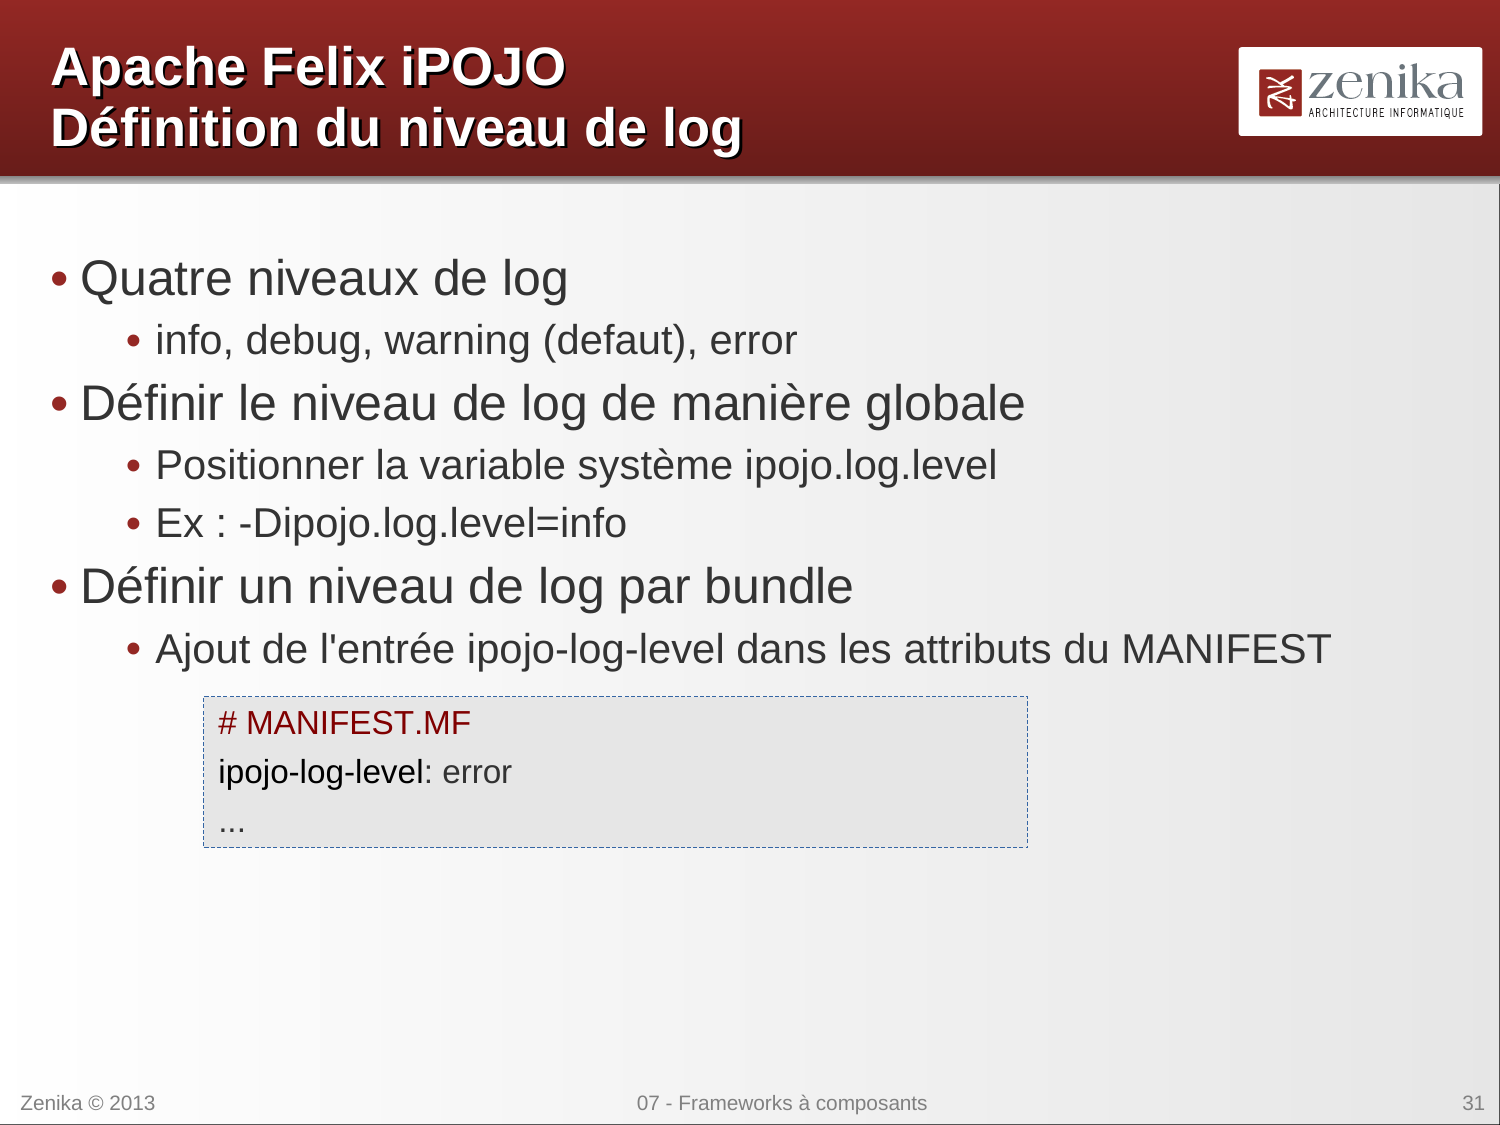

# Apache Felix iPOJO Définition du niveau de log
Quatre niveaux de log
info, debug, warning (defaut), error
Définir le niveau de log de manière globale
Positionner la variable système ipojo.log.level
Ex : -Dipojo.log.level=info
Définir un niveau de log par bundle
Ajout de l'entrée ipojo-log-level dans les attributs du MANIFEST
# MANIFEST.MF
ipojo-log-level: error
...